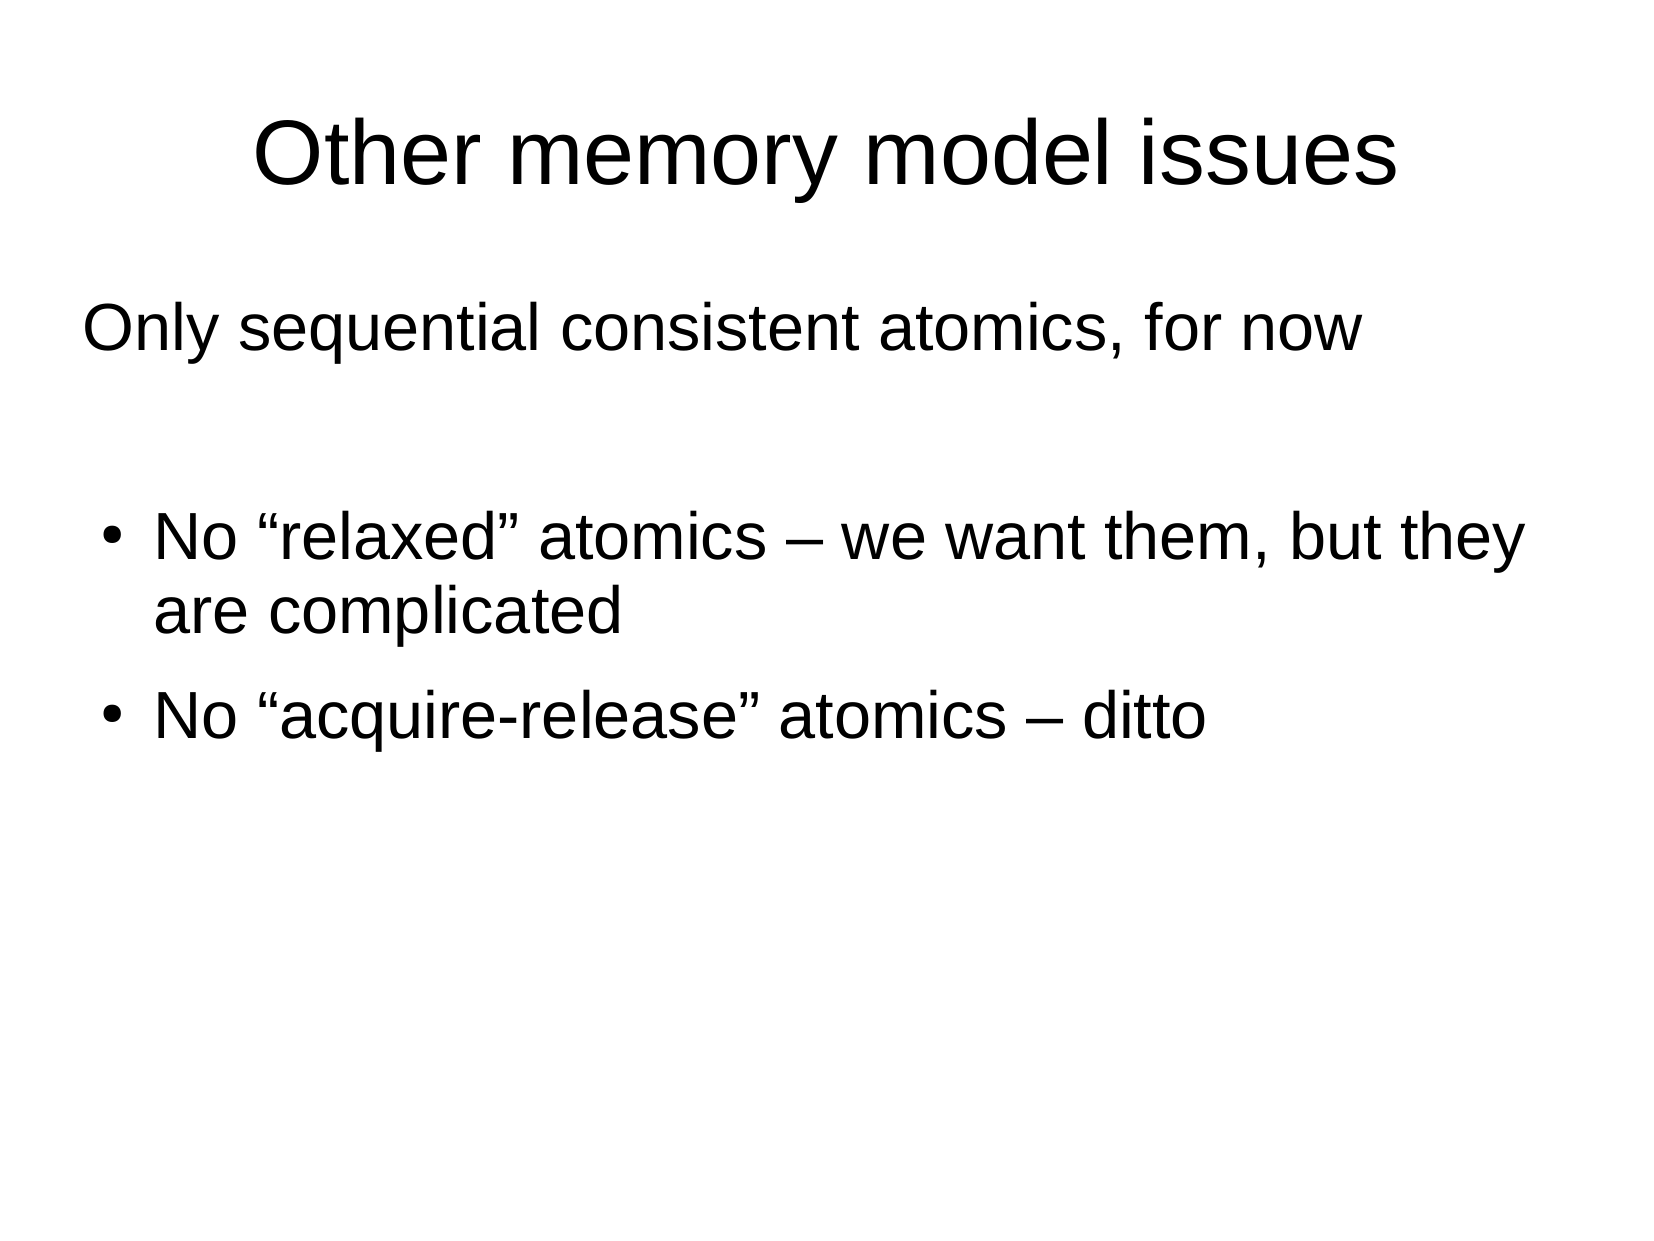

# Other memory model issues
Only sequential consistent atomics, for now
No “relaxed” atomics – we want them, but they are complicated
No “acquire-release” atomics – ditto